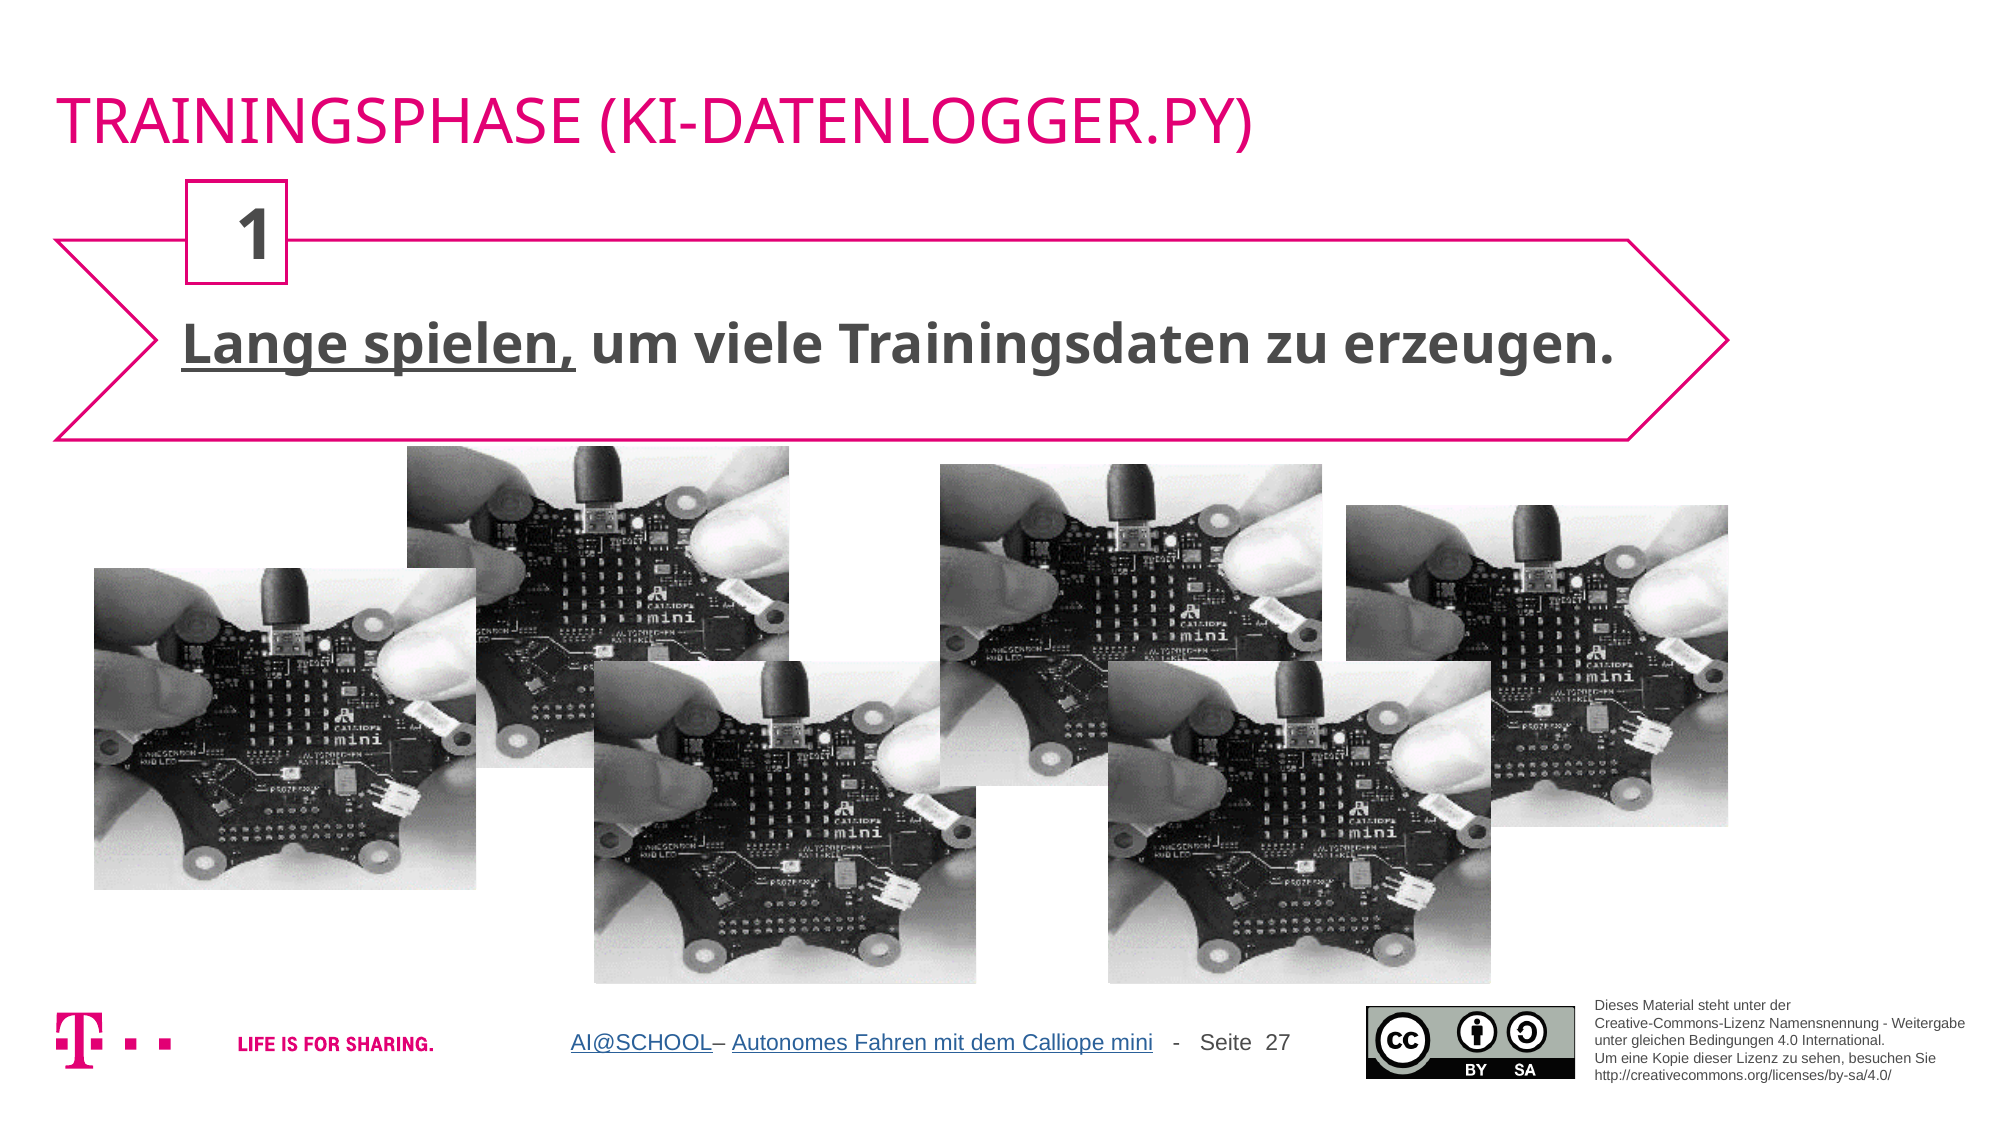

# Trainingsphase (ki-datenlogger.py)
1
Lange spielen, um viele Trainingsdaten zu erzeugen.